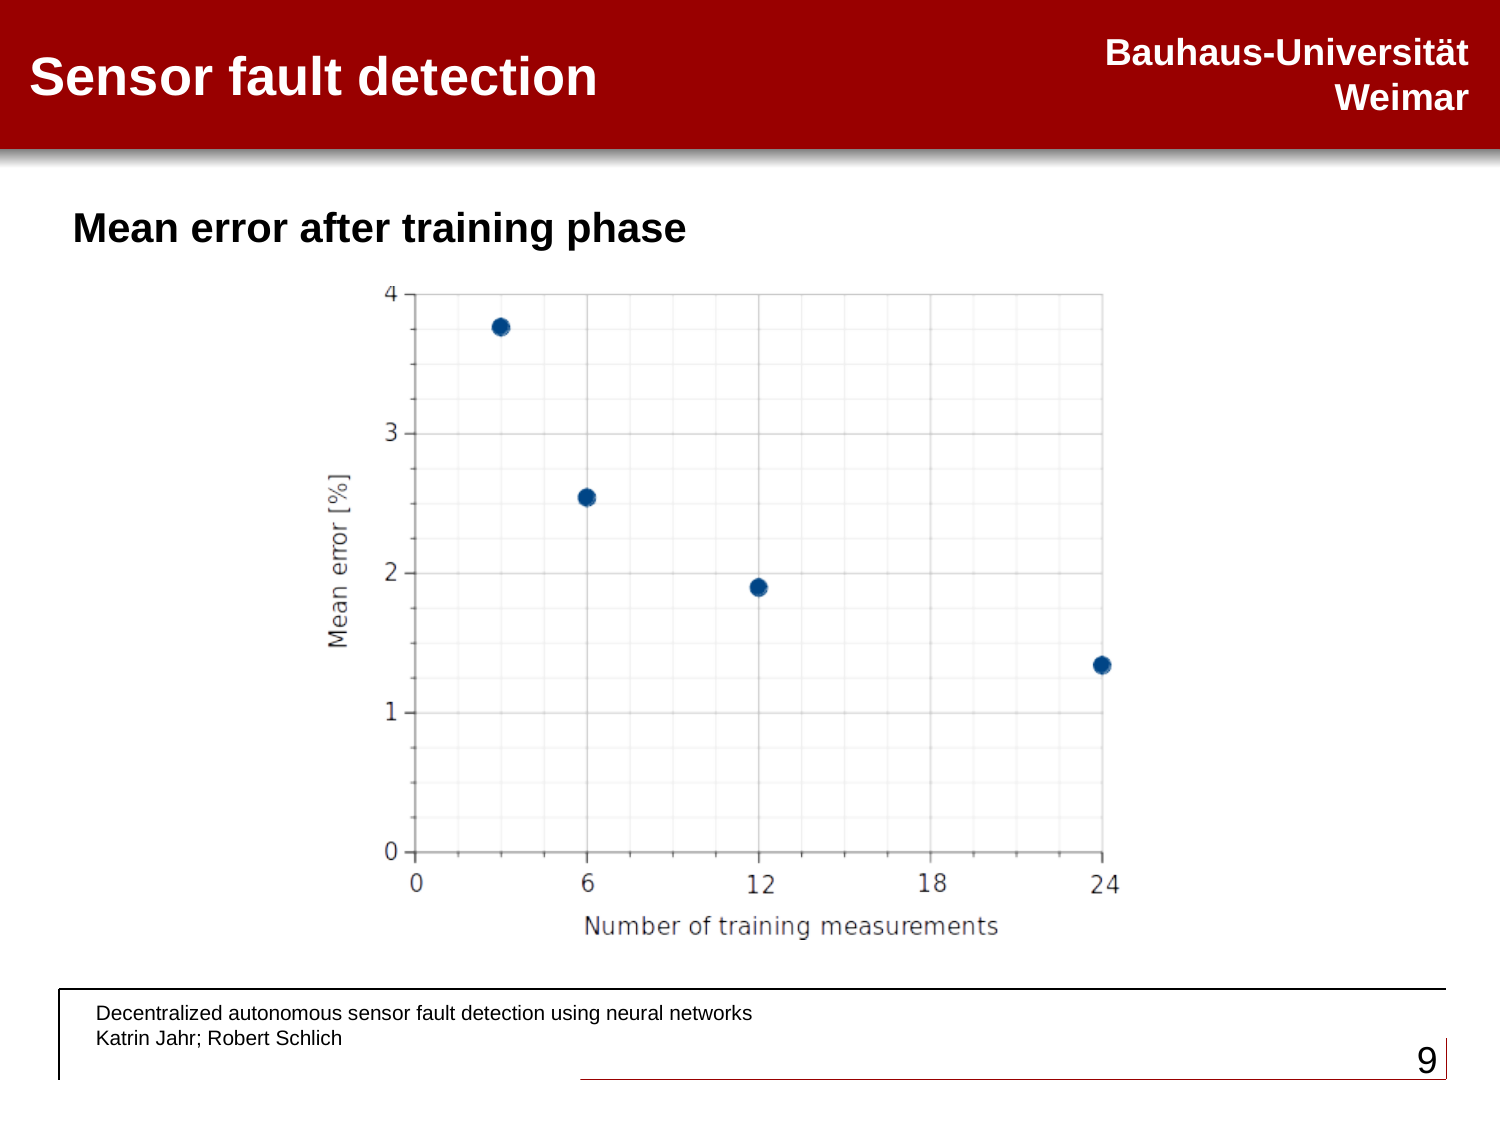

Sensor fault detection
Mean error after training phase